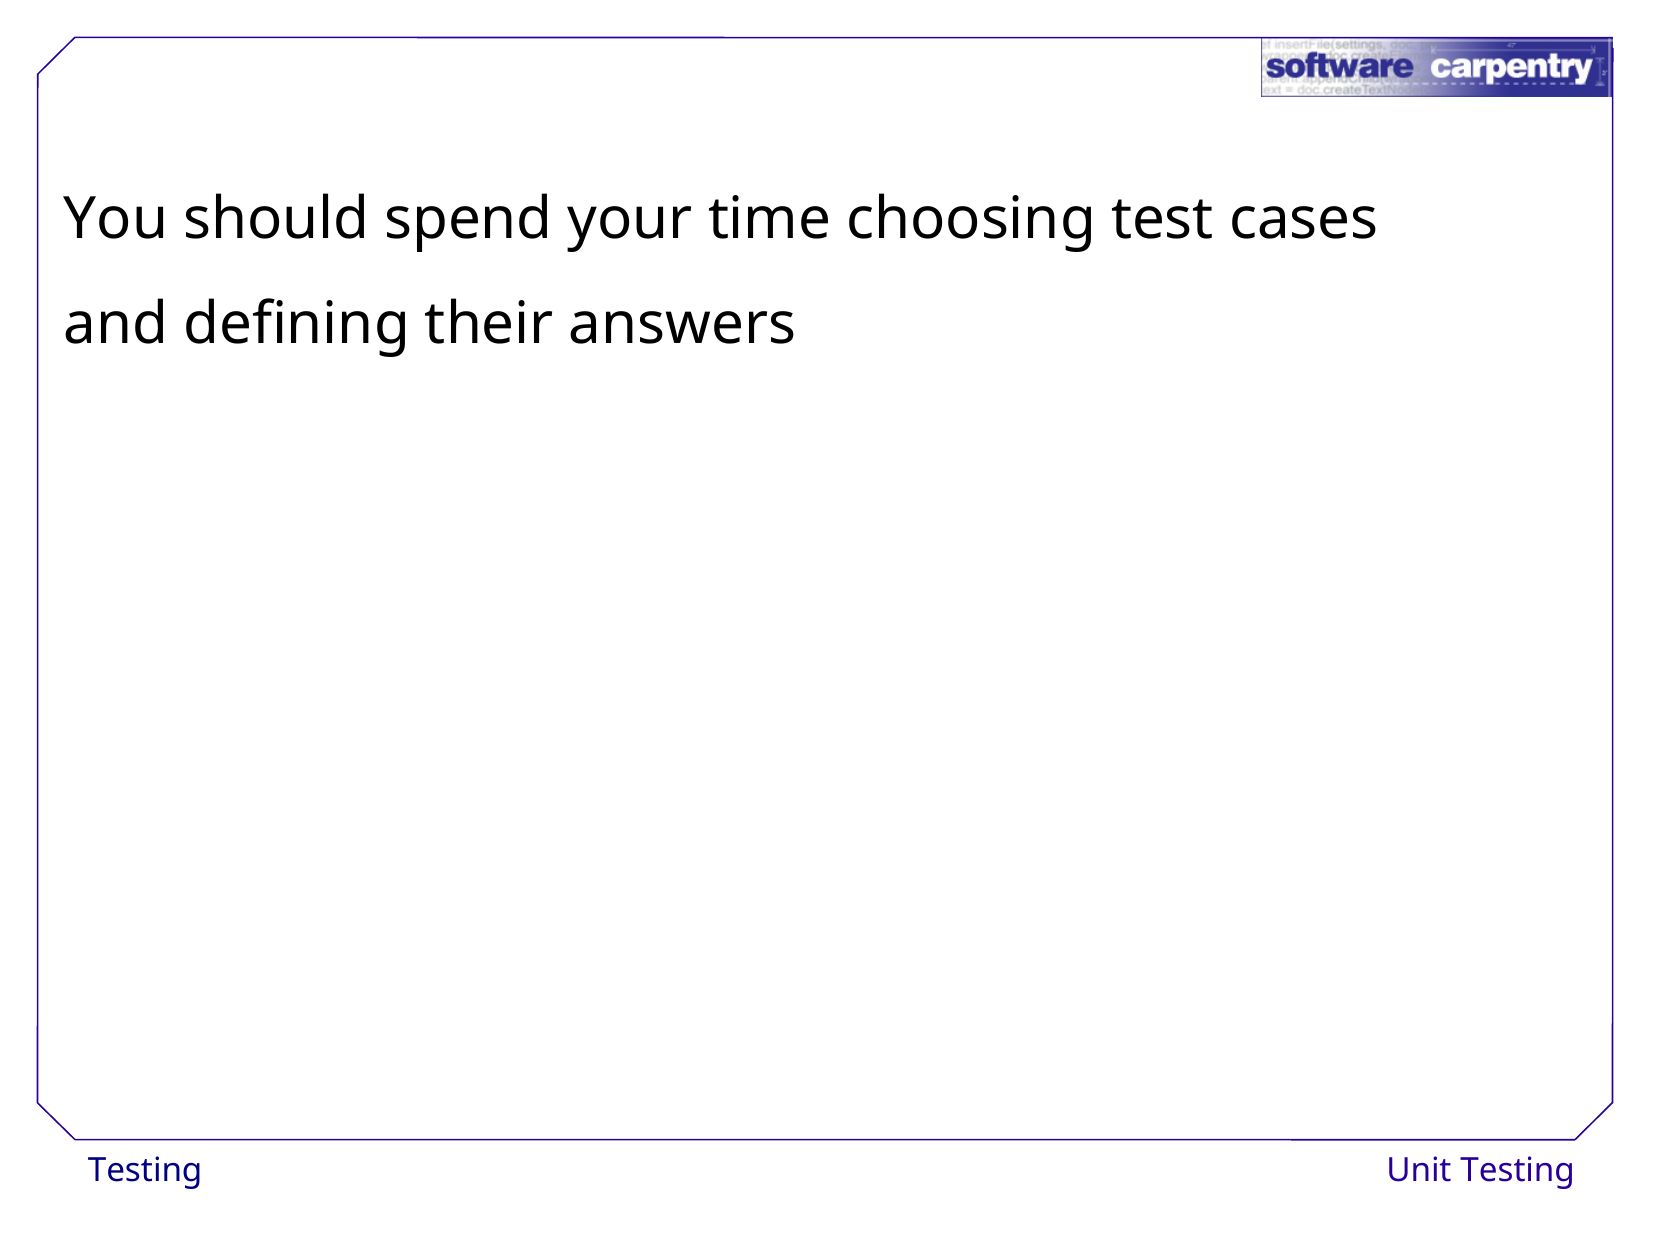

You should spend your time choosing test cases
and defining their answers